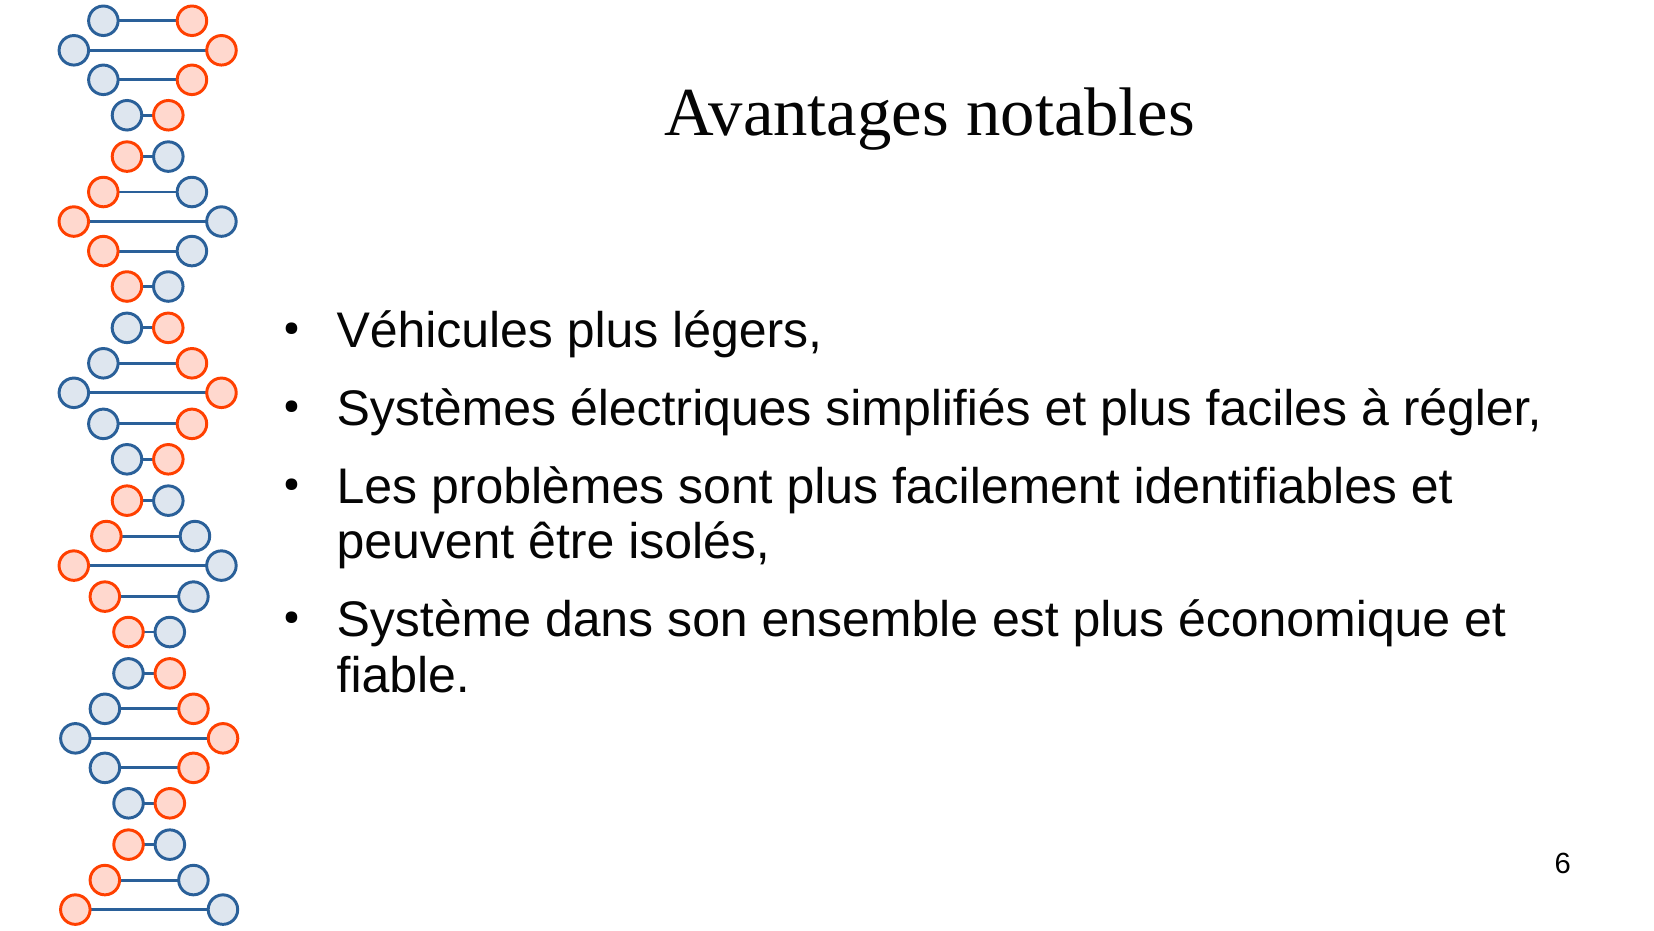

# Avantages notables
Véhicules plus légers,
Systèmes électriques simplifiés et plus faciles à régler,
Les problèmes sont plus facilement identifiables et peuvent être isolés,
Système dans son ensemble est plus économique et fiable.
6